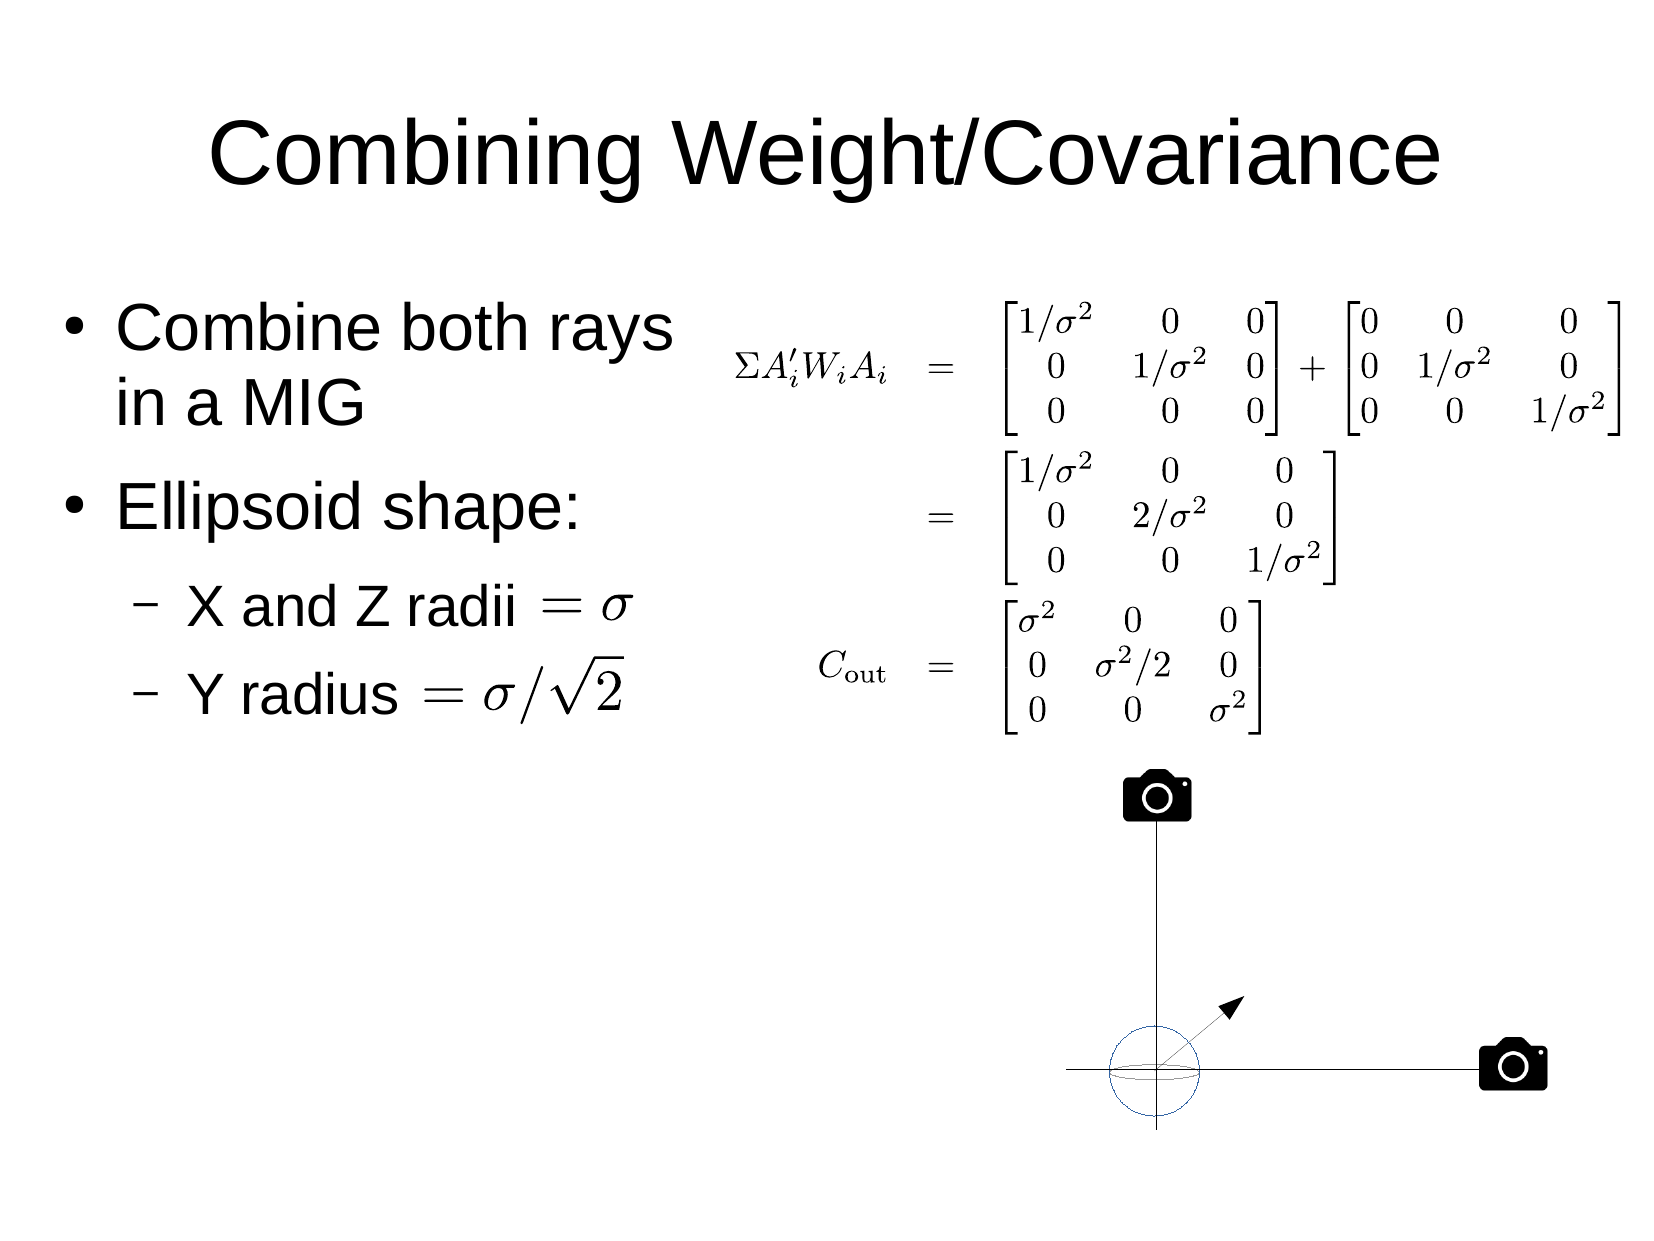

# Combining Weight/Covariance
Combine both rays in a MIG
Ellipsoid shape:
X and Z radii
Y radius